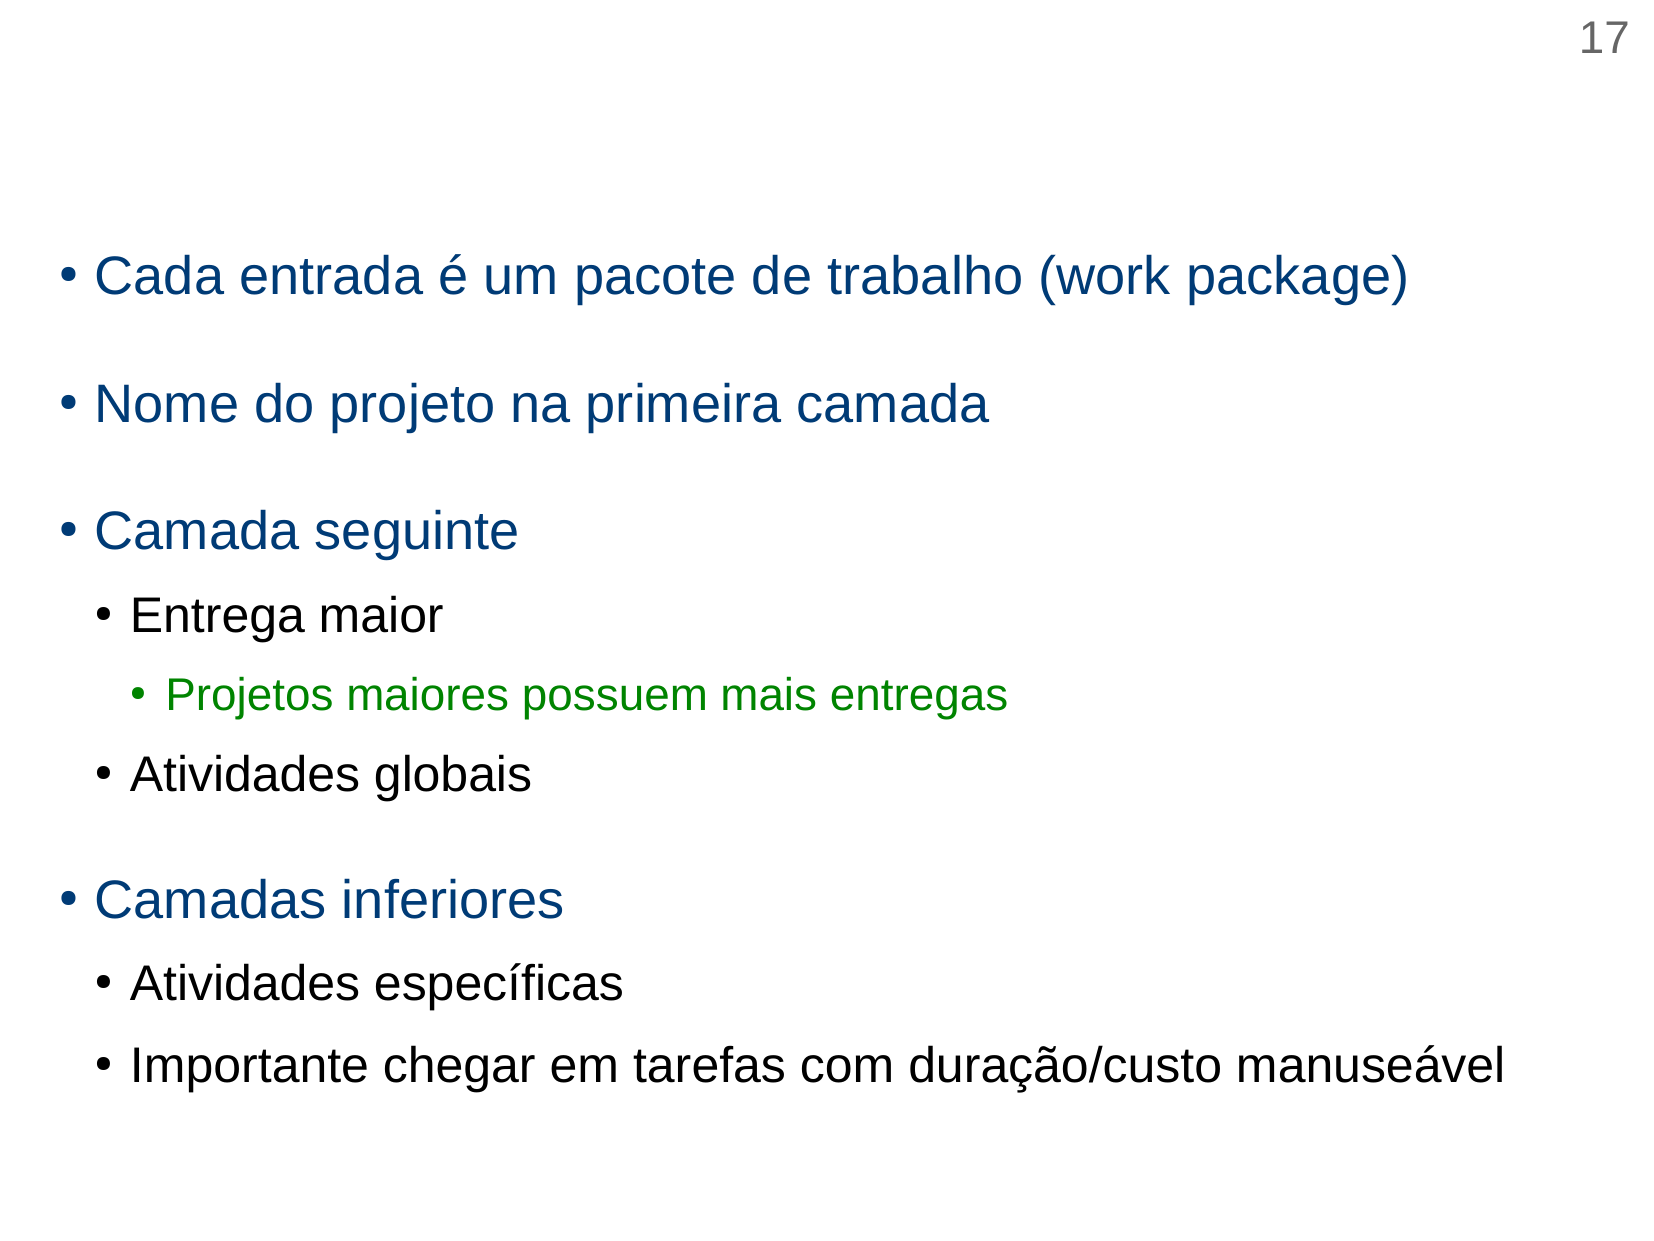

17
#
Cada entrada é um pacote de trabalho (work package)
Nome do projeto na primeira camada
Camada seguinte
Entrega maior
Projetos maiores possuem mais entregas
Atividades globais
Camadas inferiores
Atividades específicas
Importante chegar em tarefas com duração/custo manuseável